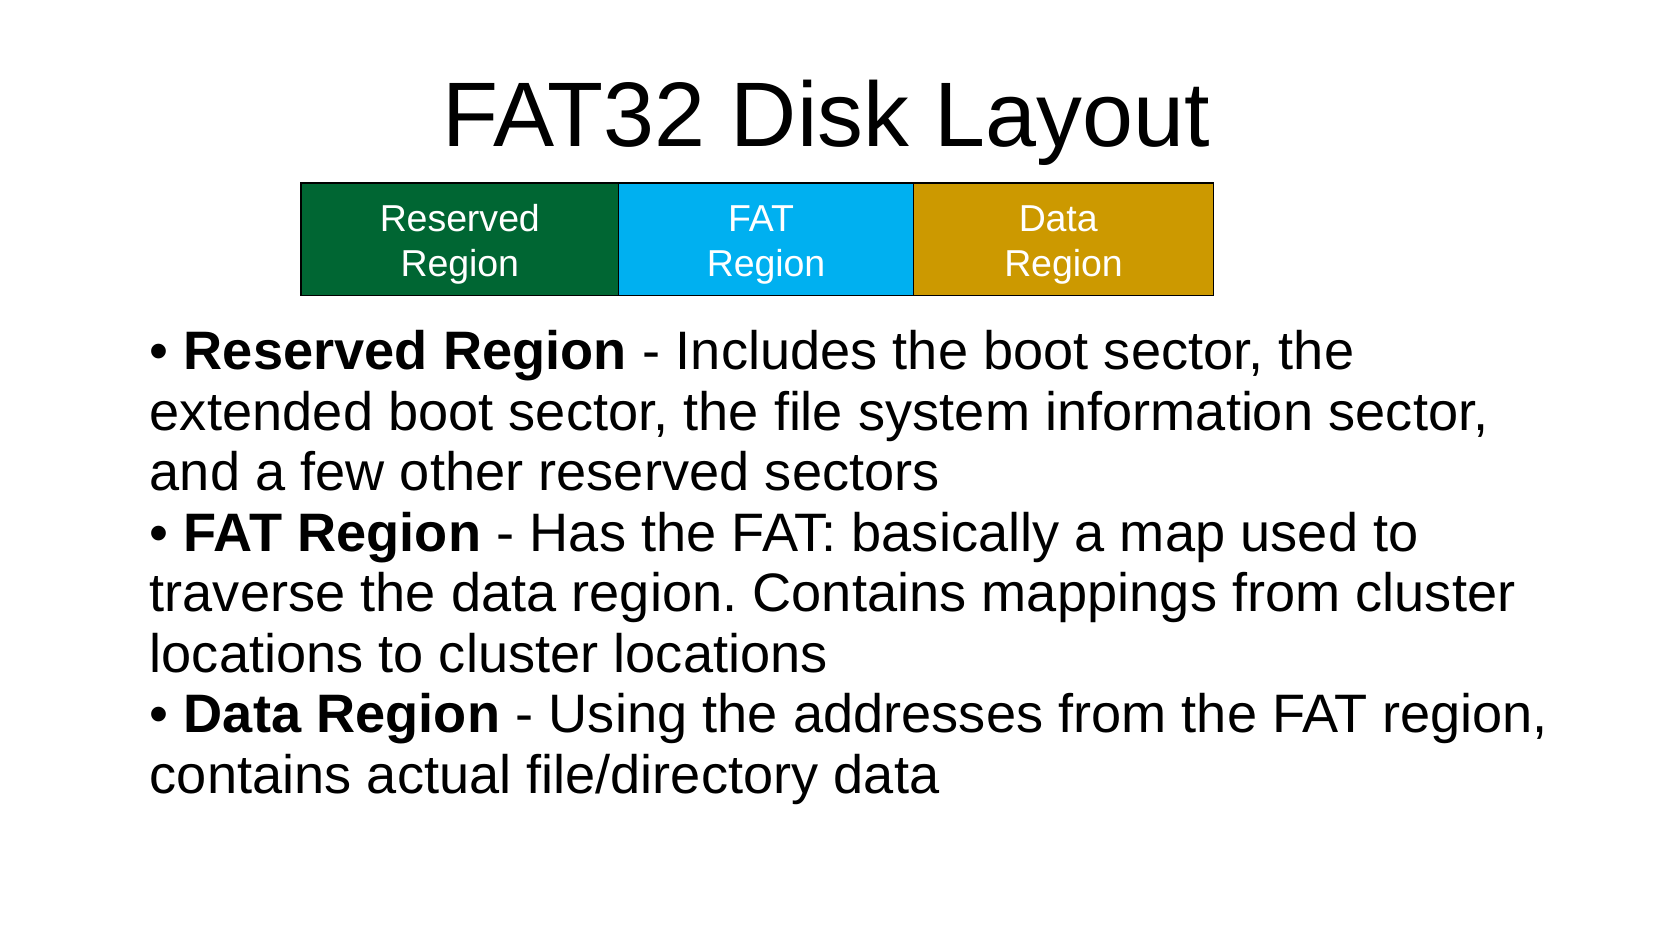

# FAT32 Disk Layout
Reserved
Region
FAT
Region
Data
Region
• Reserved Region - Includes the boot sector, the extended boot sector, the file system information sector, and a few other reserved sectors
• FAT Region - Has the FAT: basically a map used to
traverse the data region. Contains mappings from cluster
locations to cluster locations
• Data Region - Using the addresses from the FAT region,
contains actual file/directory data